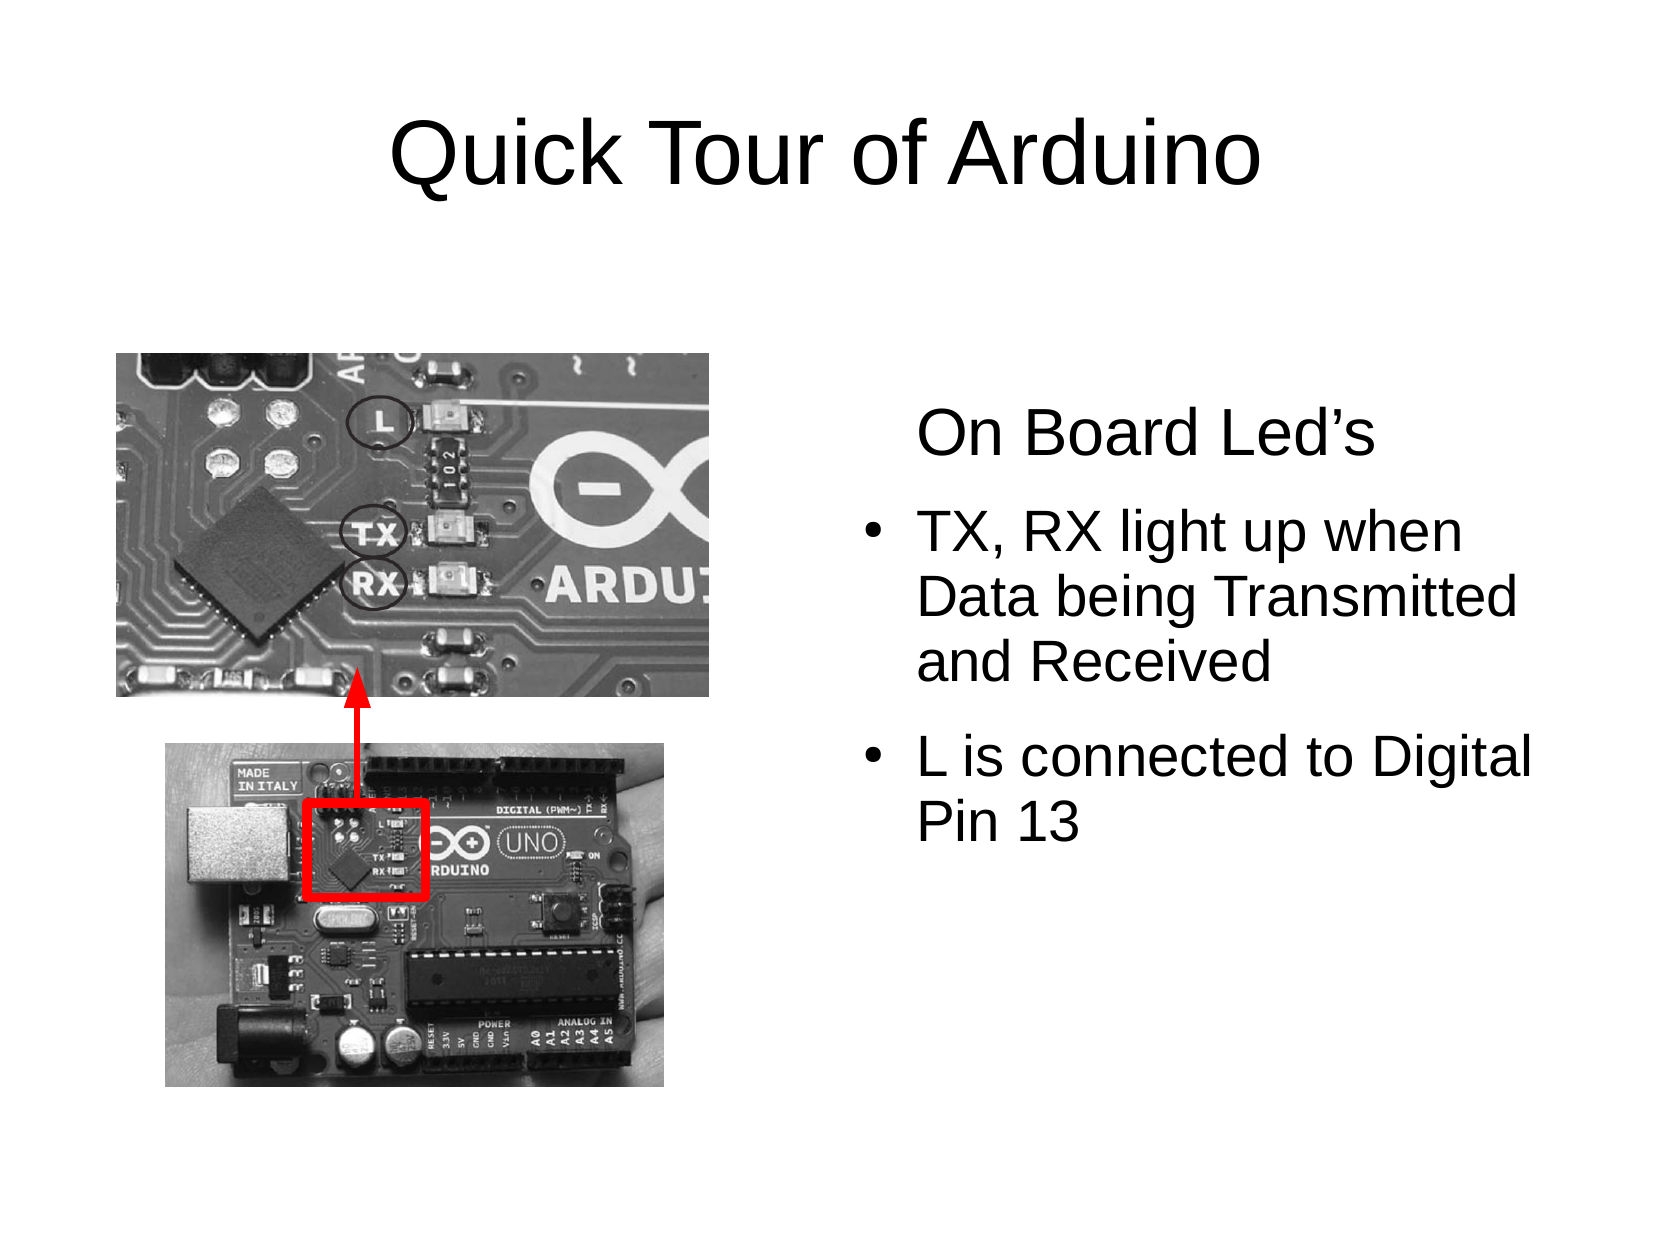

# Quick Tour of Arduino
On Board Led’s
TX, RX light up when Data being Transmitted and Received
L is connected to Digital Pin 13